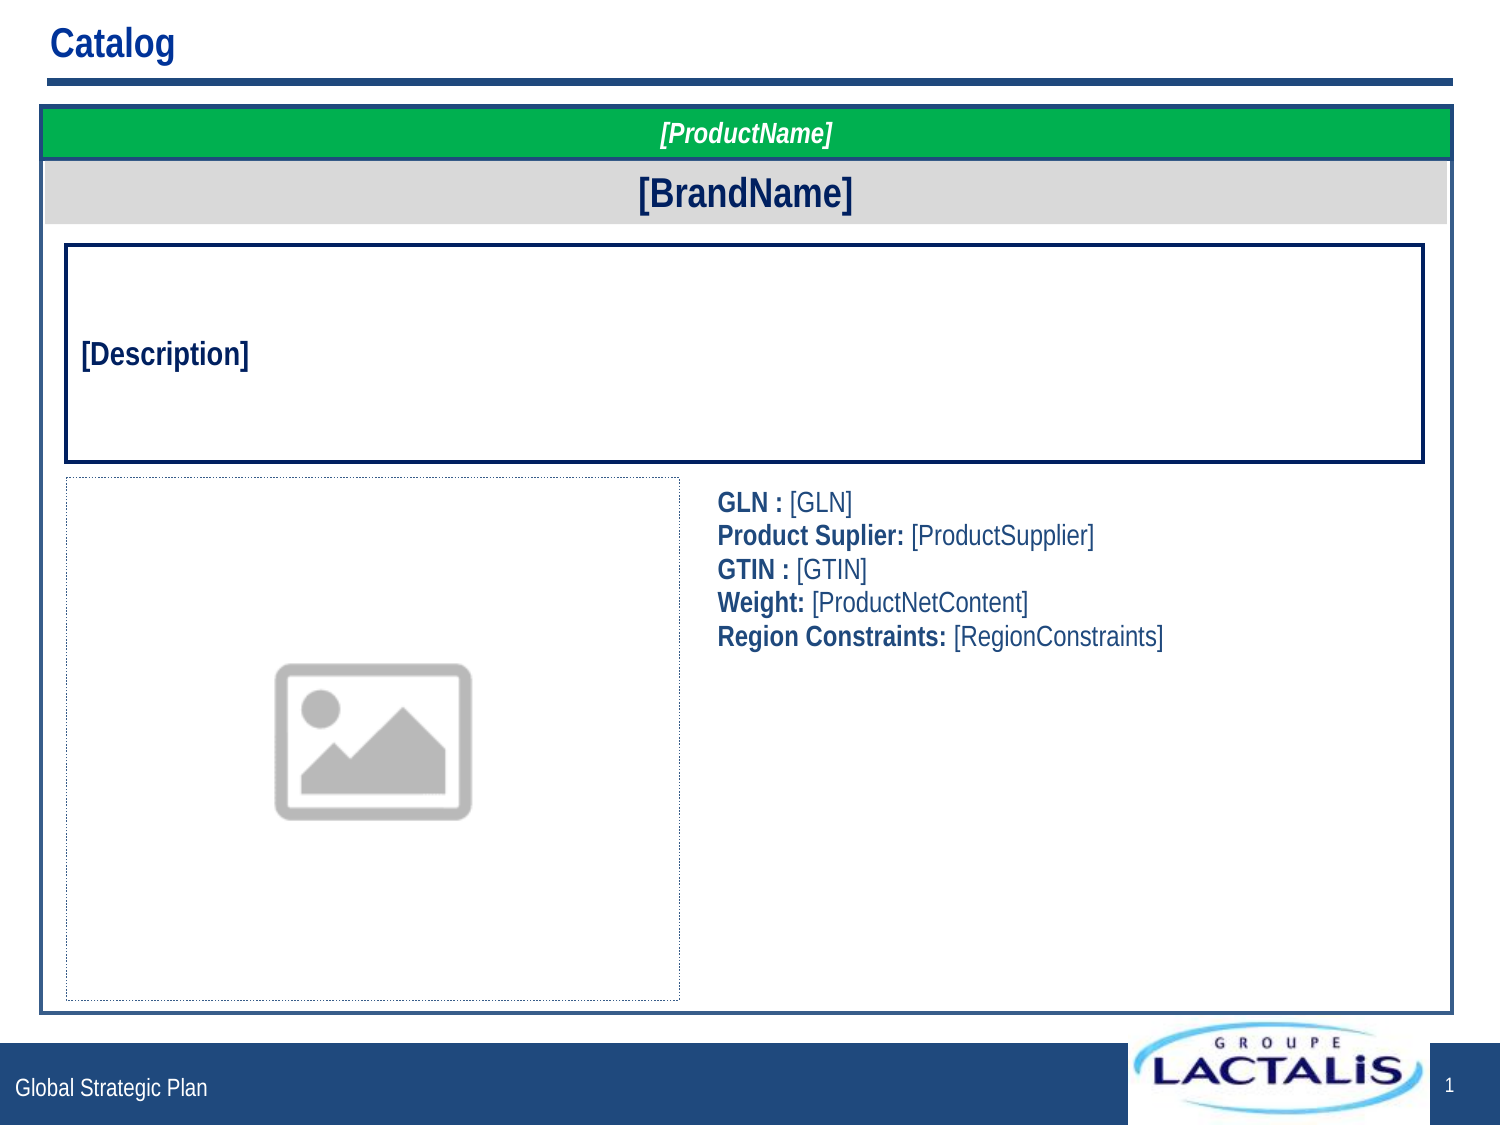

# Catalog
[ProductName]
[BrandName]
[Description]
GLN : [GLN]
Product Suplier: [ProductSupplier]
GTIN : [GTIN]
Weight: [ProductNetContent]
Region Constraints: [RegionConstraints]